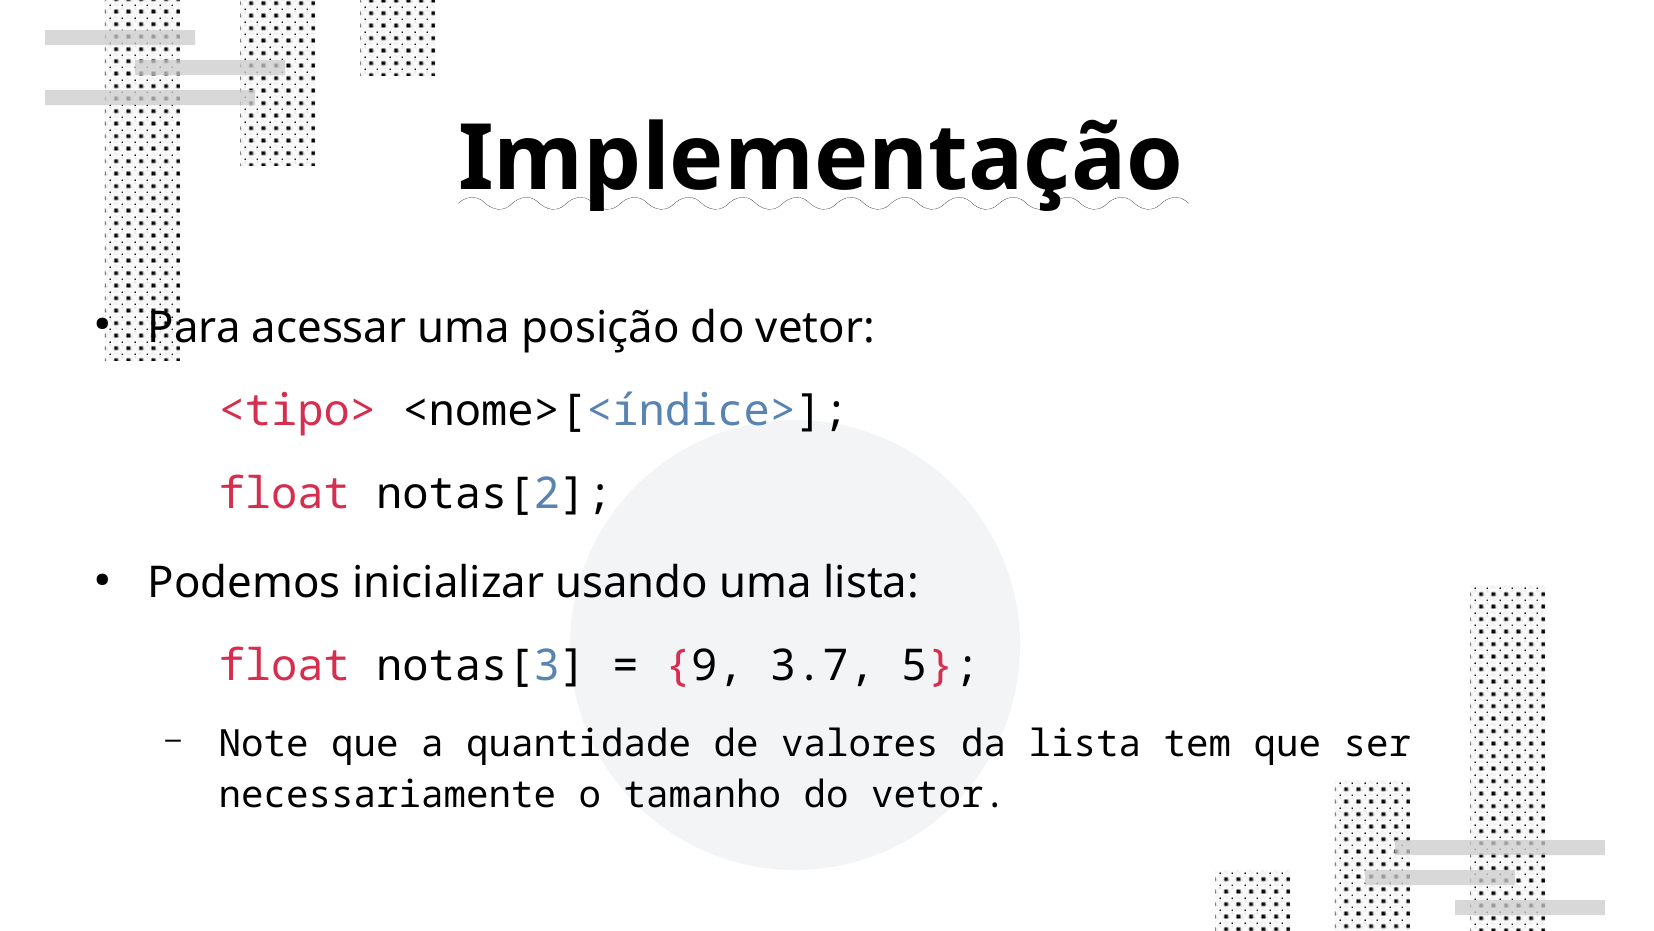

# Implementação
Para acessar uma posição do vetor:
<tipo> <nome>[<índice>];
float notas[2];
Podemos inicializar usando uma lista:
float notas[3] = {9, 3.7, 5};
Note que a quantidade de valores da lista tem que ser necessariamente o tamanho do vetor.